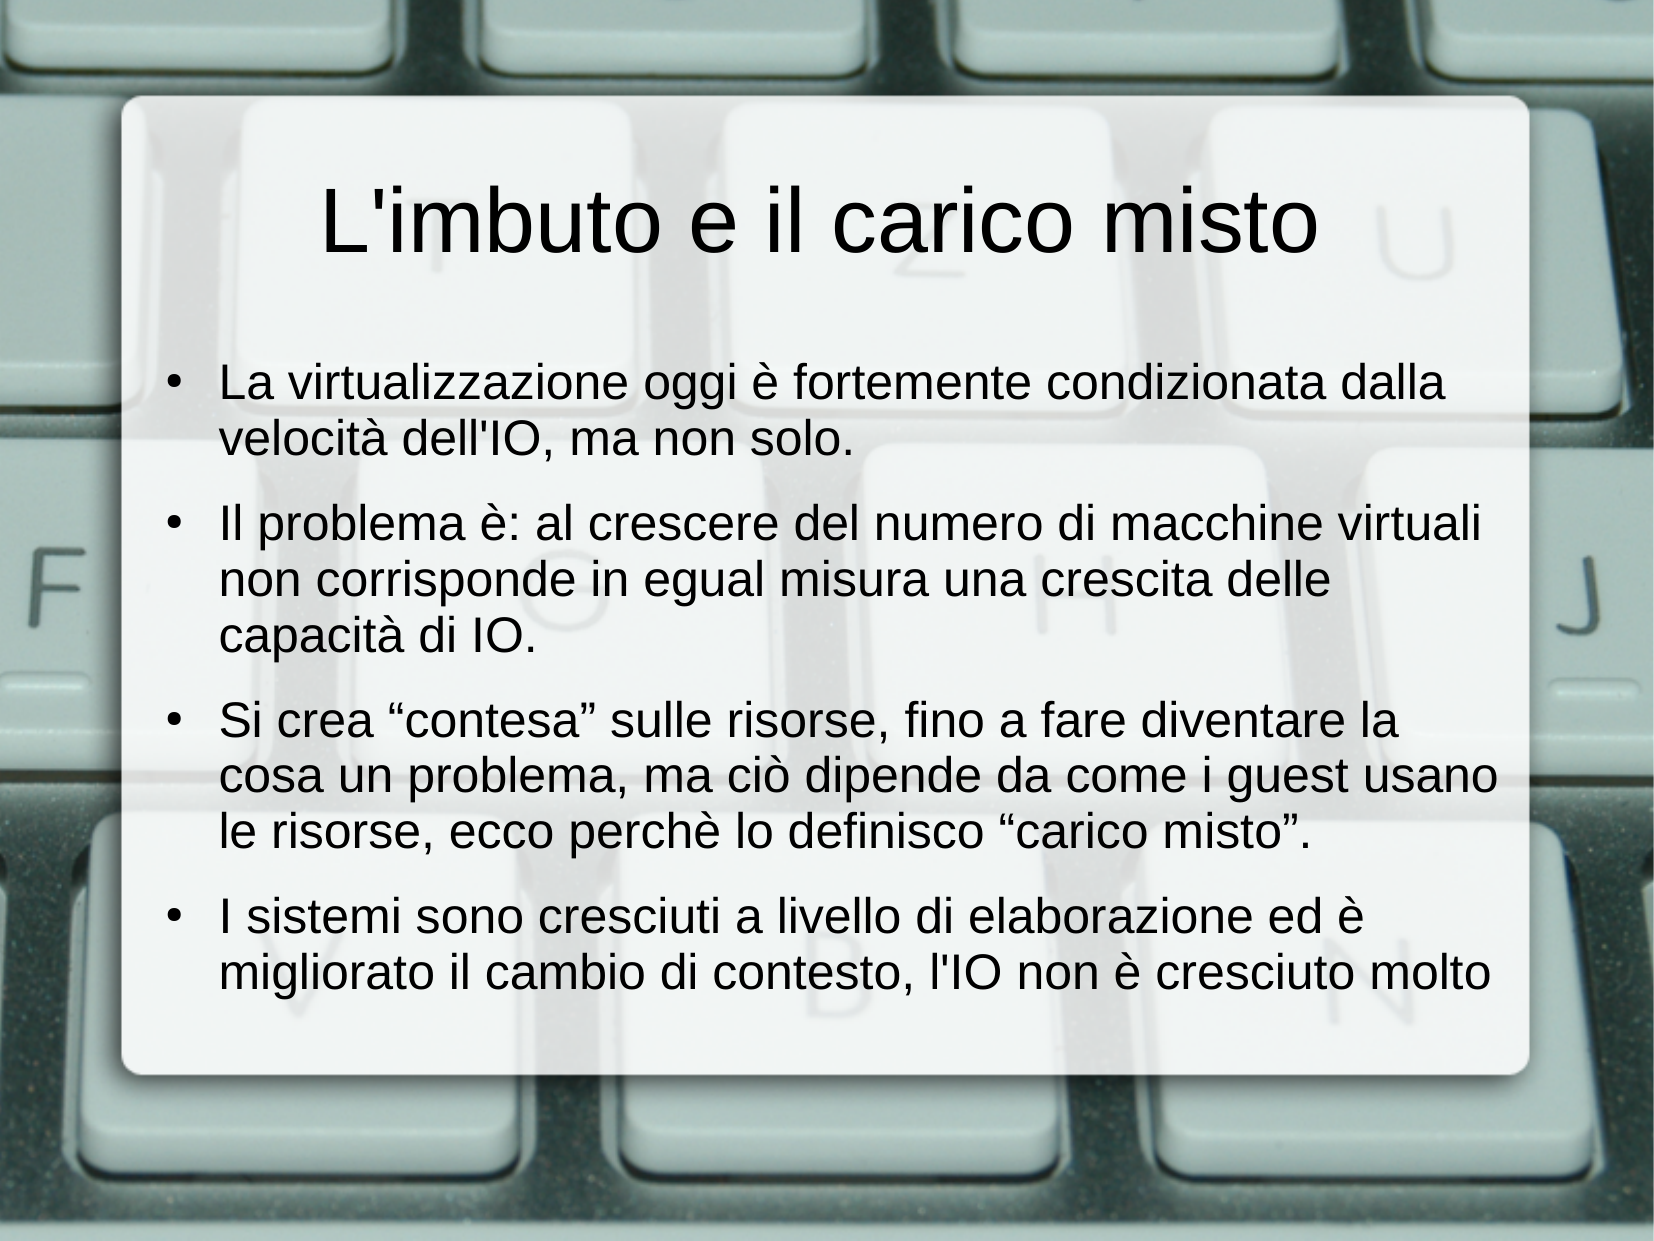

# L'imbuto e il carico misto
La virtualizzazione oggi è fortemente condizionata dalla velocità dell'IO, ma non solo.
Il problema è: al crescere del numero di macchine virtuali non corrisponde in egual misura una crescita delle capacità di IO.
Si crea “contesa” sulle risorse, fino a fare diventare la cosa un problema, ma ciò dipende da come i guest usano le risorse, ecco perchè lo definisco “carico misto”.
I sistemi sono cresciuti a livello di elaborazione ed è migliorato il cambio di contesto, l'IO non è cresciuto molto